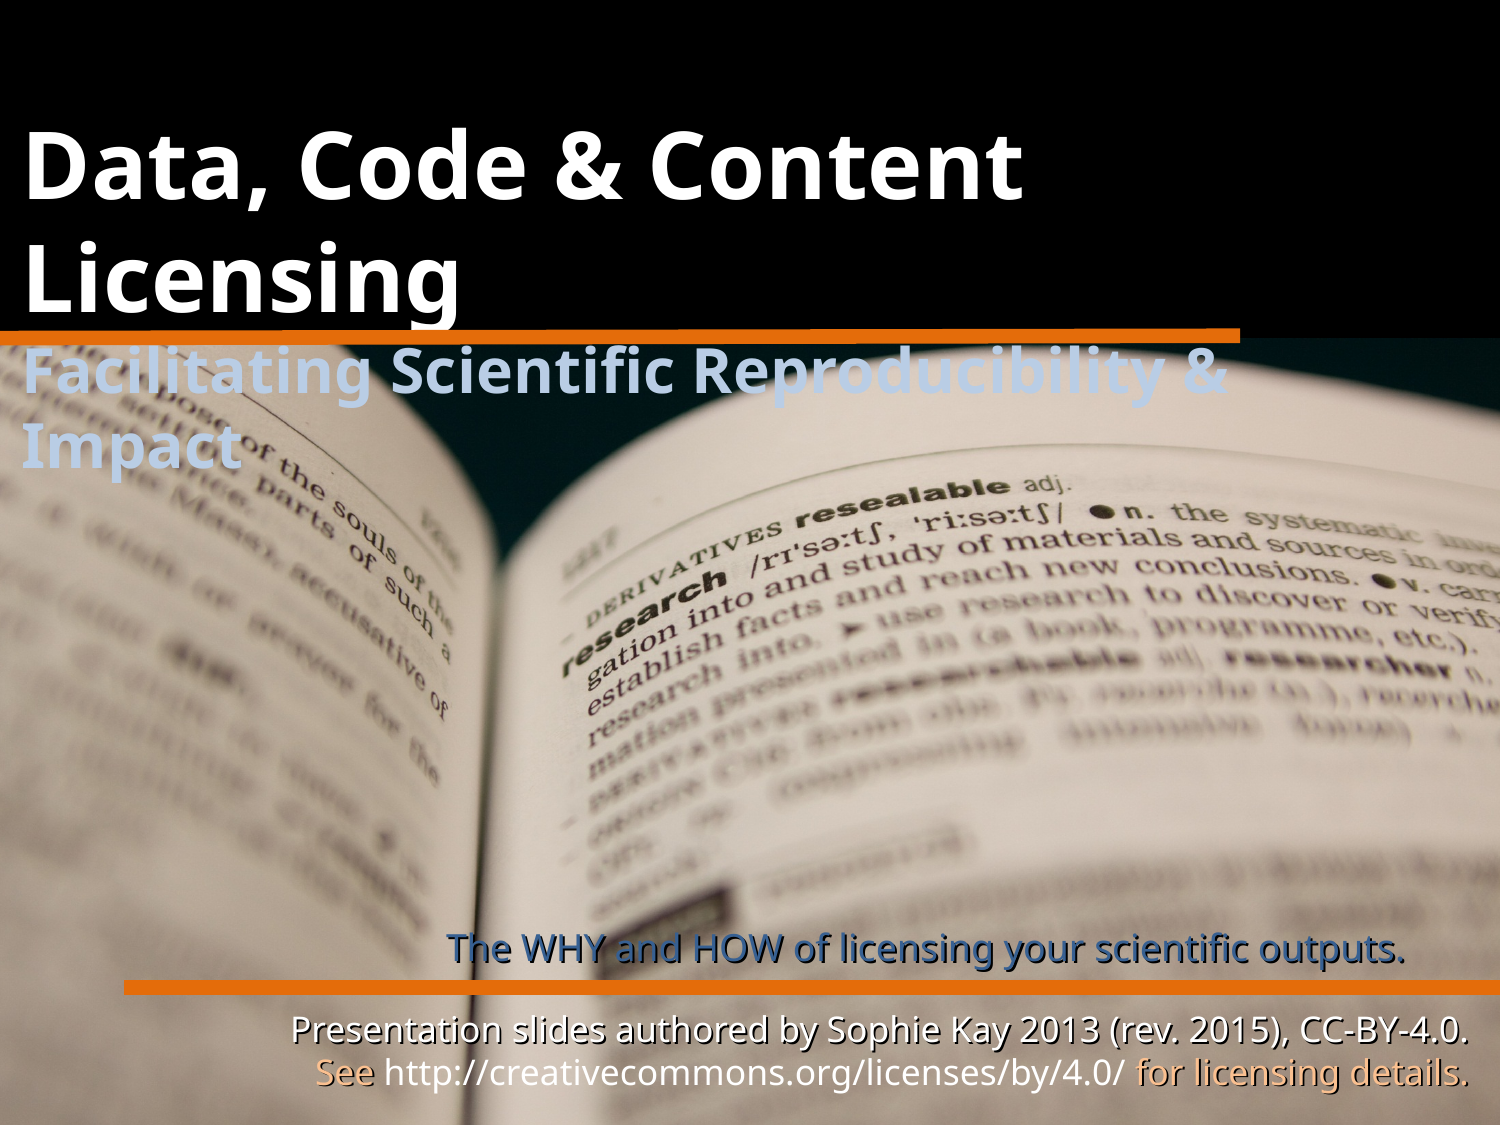

Data, Code & Content Licensing
Facilitating Scientific Reproducibility & Impact
The WHY and HOW of licensing your scientific outputs.
 Presentation slides authored by Sophie Kay 2013 (rev. 2015), CC-BY-4.0.
See http://creativecommons.org/licenses/by/4.0/ for licensing details.